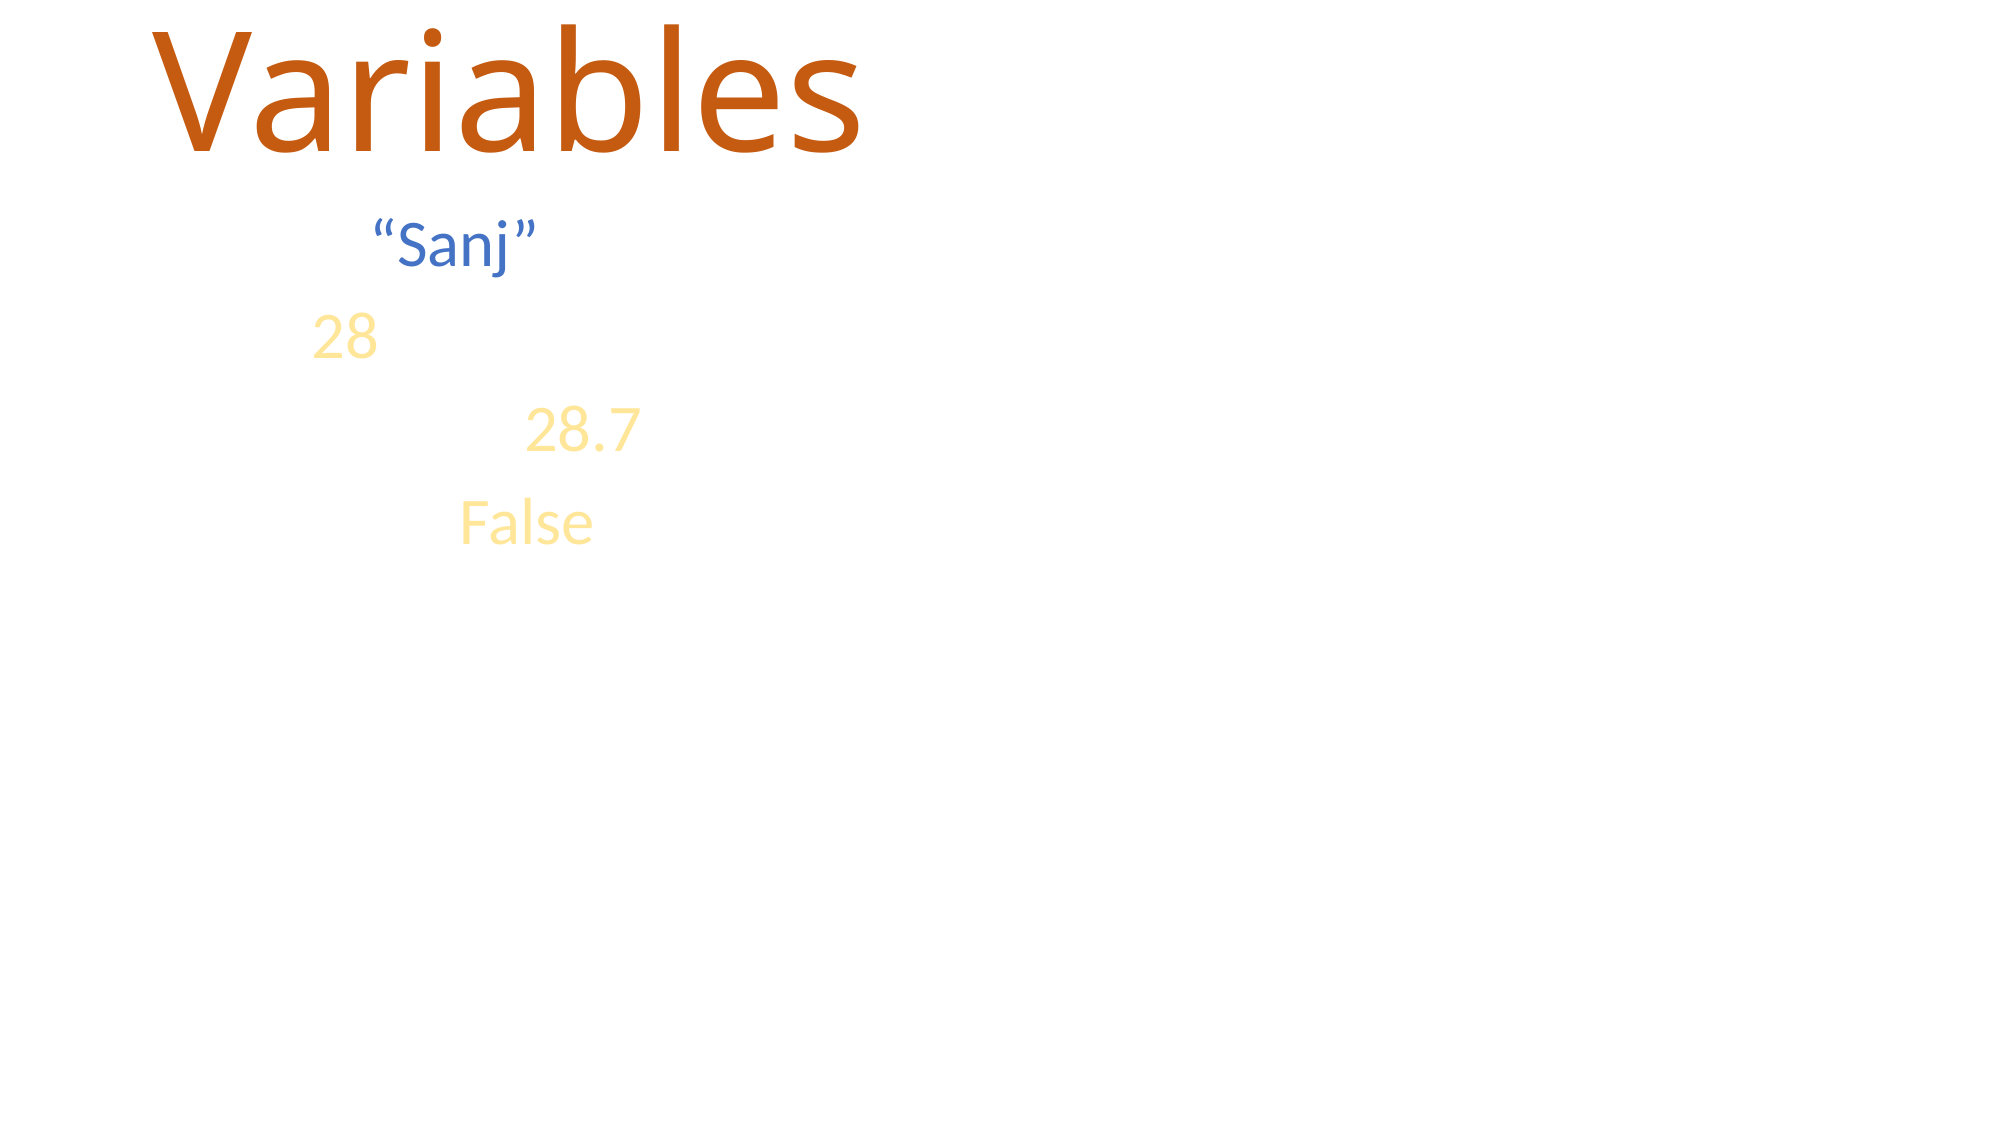

# Variables
name = “Sanj”
age = 28
left_to_pay = 28.7
has_paid = False